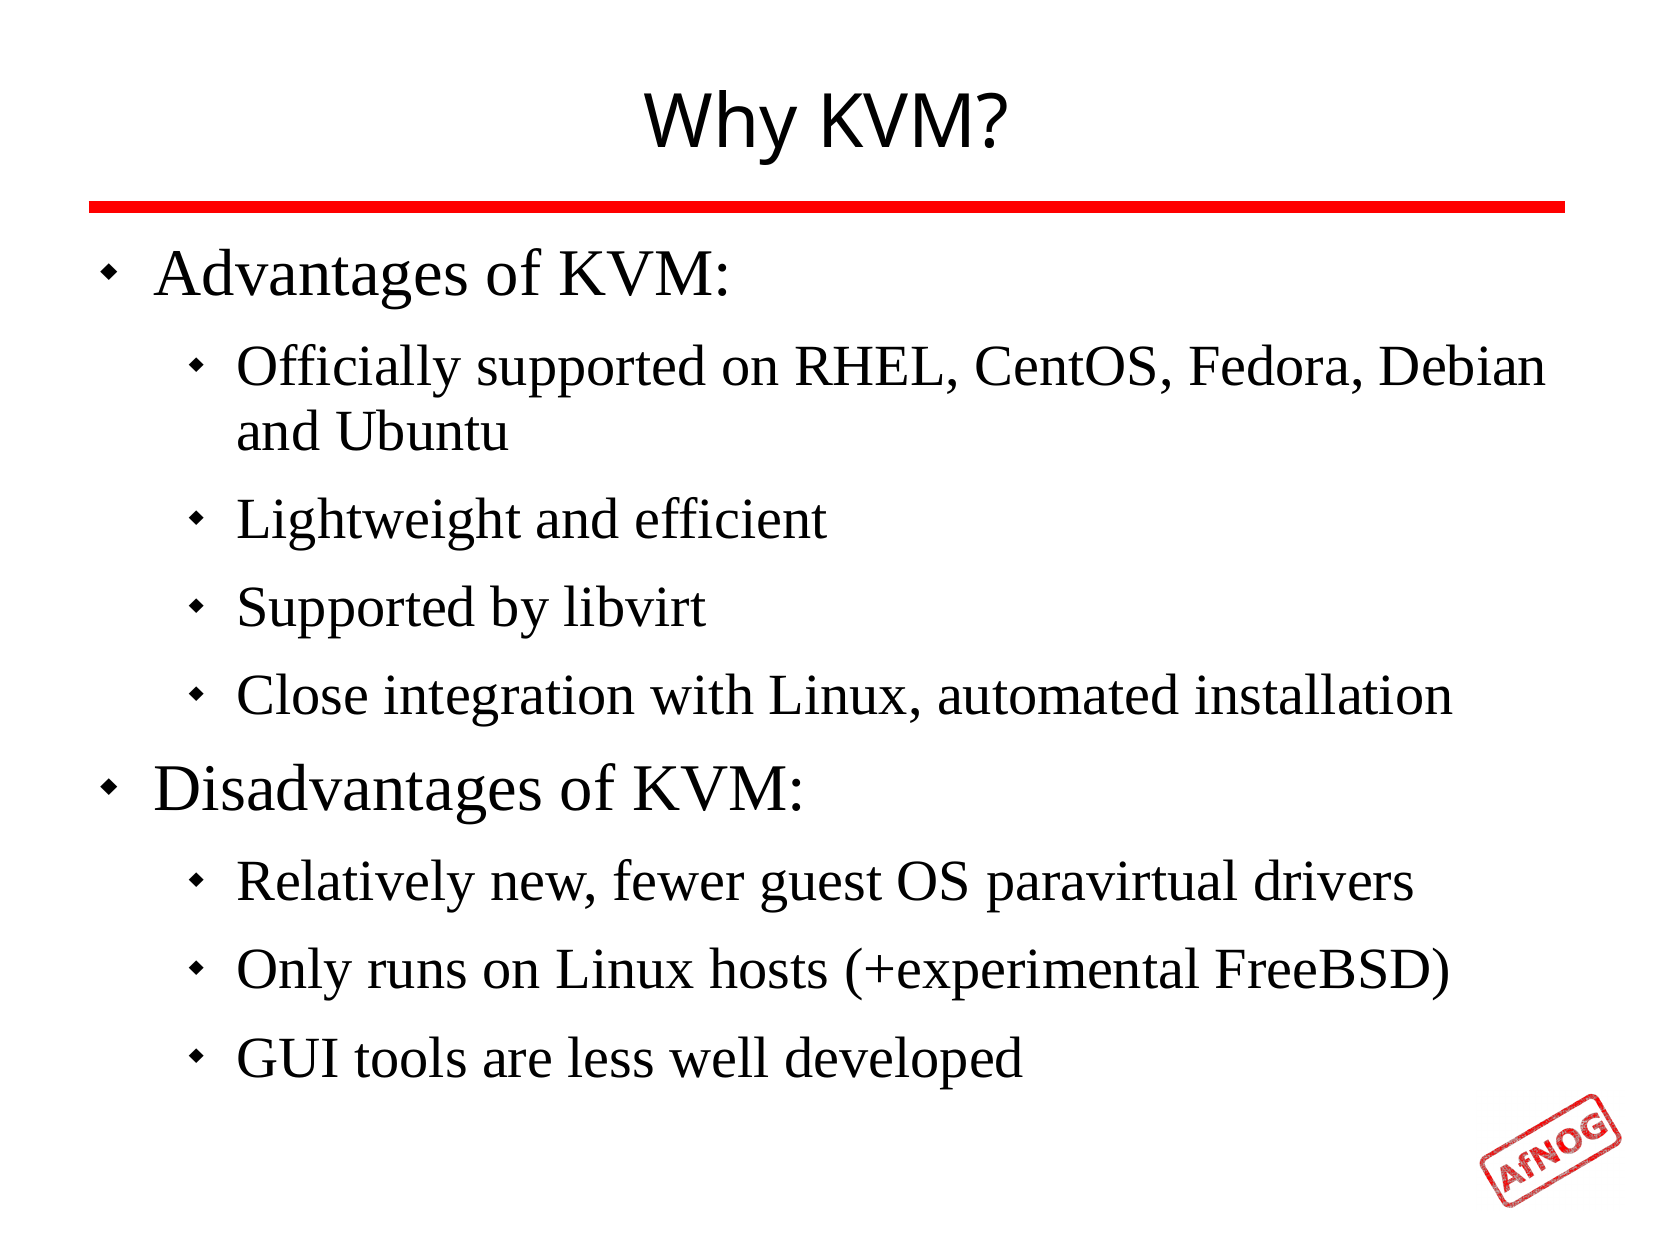

# Why KVM?
Advantages of KVM:
Officially supported on RHEL, CentOS, Fedora, Debian and Ubuntu
Lightweight and efficient
Supported by libvirt
Close integration with Linux, automated installation
Disadvantages of KVM:
Relatively new, fewer guest OS paravirtual drivers
Only runs on Linux hosts (+experimental FreeBSD)
GUI tools are less well developed